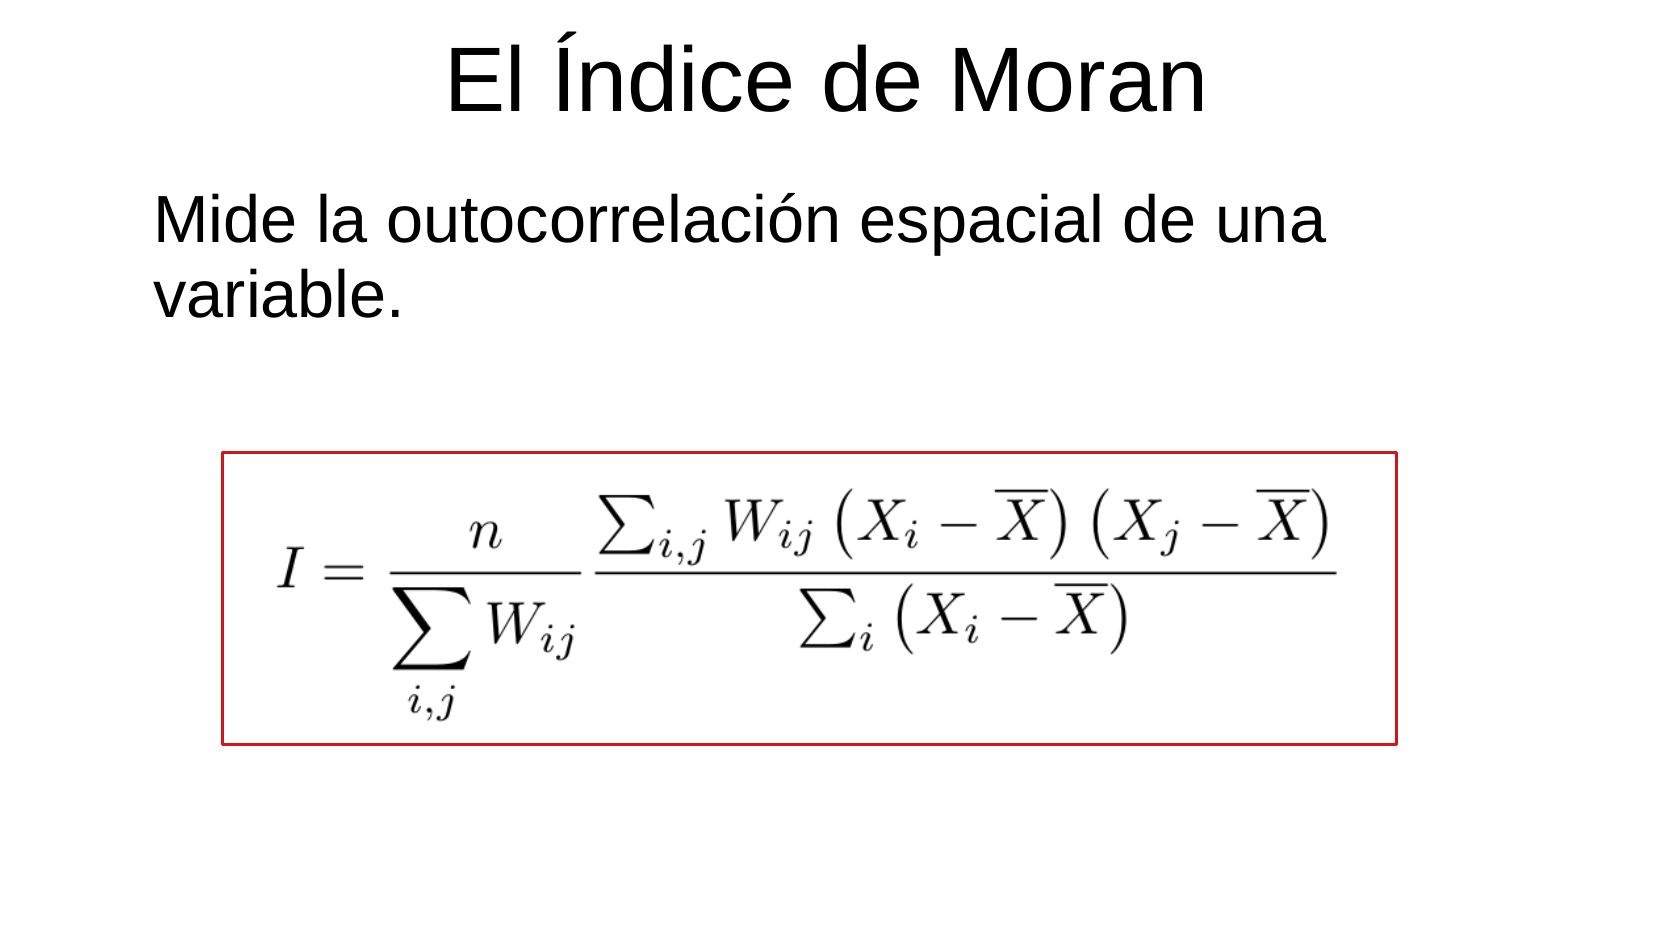

# El Índice de Moran
Mide la outocorrelación espacial de una variable.